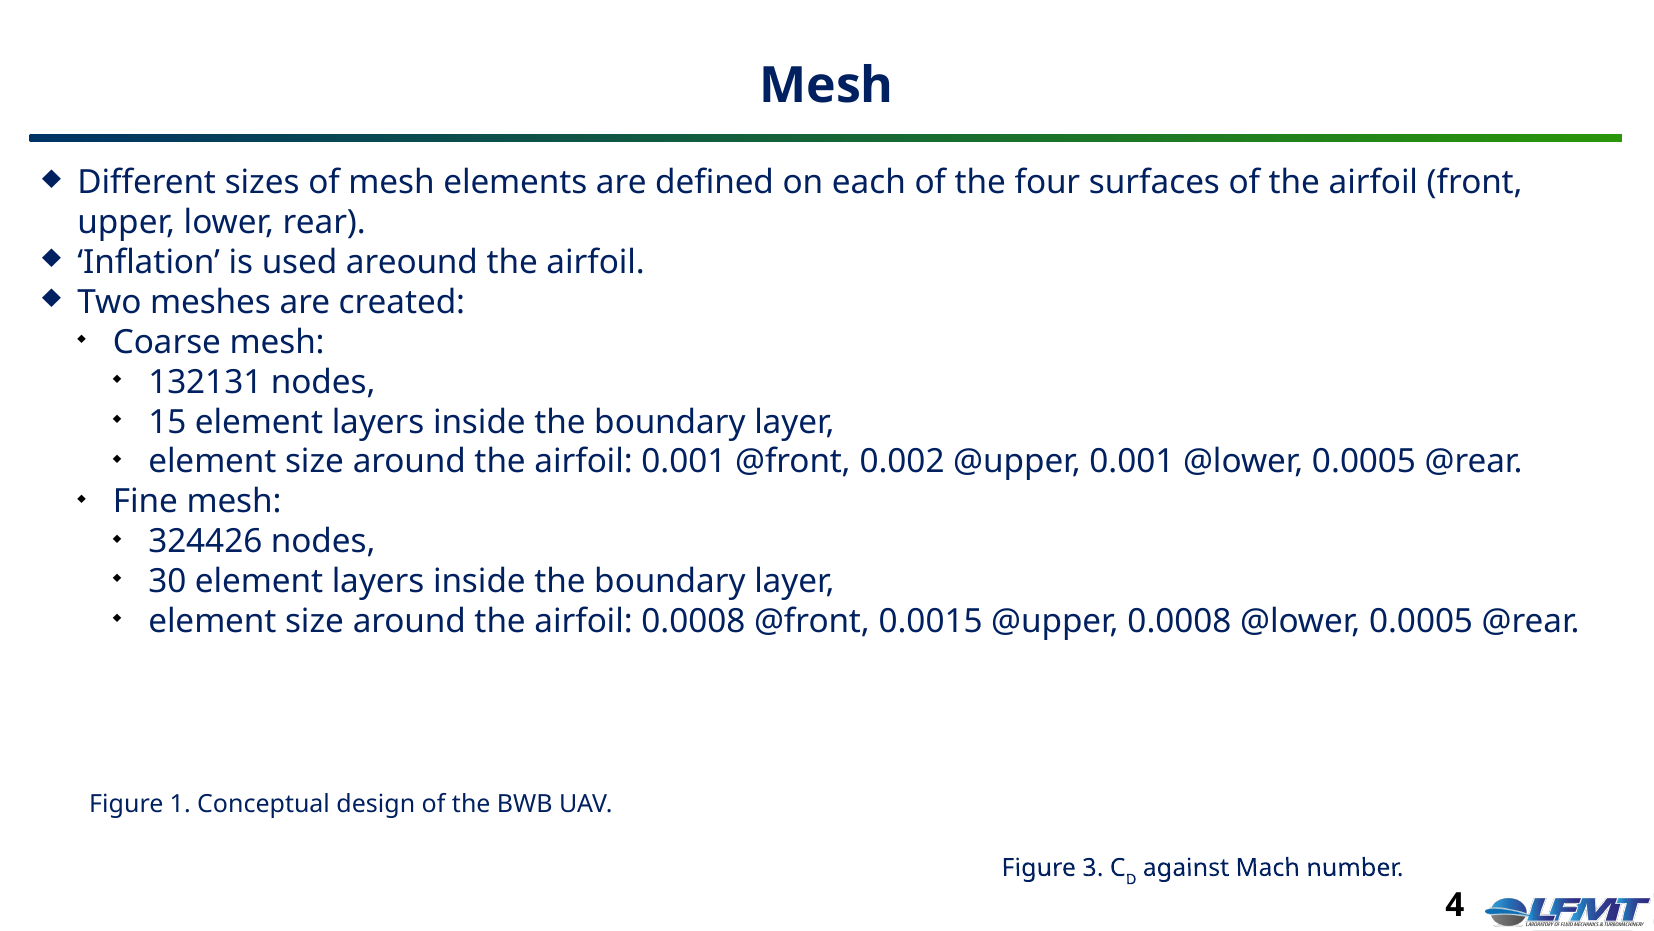

# Mesh
Different sizes of mesh elements are defined on each of the four surfaces of the airfoil (front, upper, lower, rear).
‘Inflation’ is used areound the airfoil.
Two meshes are created:
Coarse mesh:
132131 nodes,
15 element layers inside the boundary layer,
element size around the airfoil: 0.001 @front, 0.002 @upper, 0.001 @lower, 0.0005 @rear.
Fine mesh:
324426 nodes,
30 element layers inside the boundary layer,
element size around the airfoil: 0.0008 @front, 0.0015 @upper, 0.0008 @lower, 0.0005 @rear.
Figure 1. Conceptual design of the BWB UAV.
Figure 3. CD against Mach number.